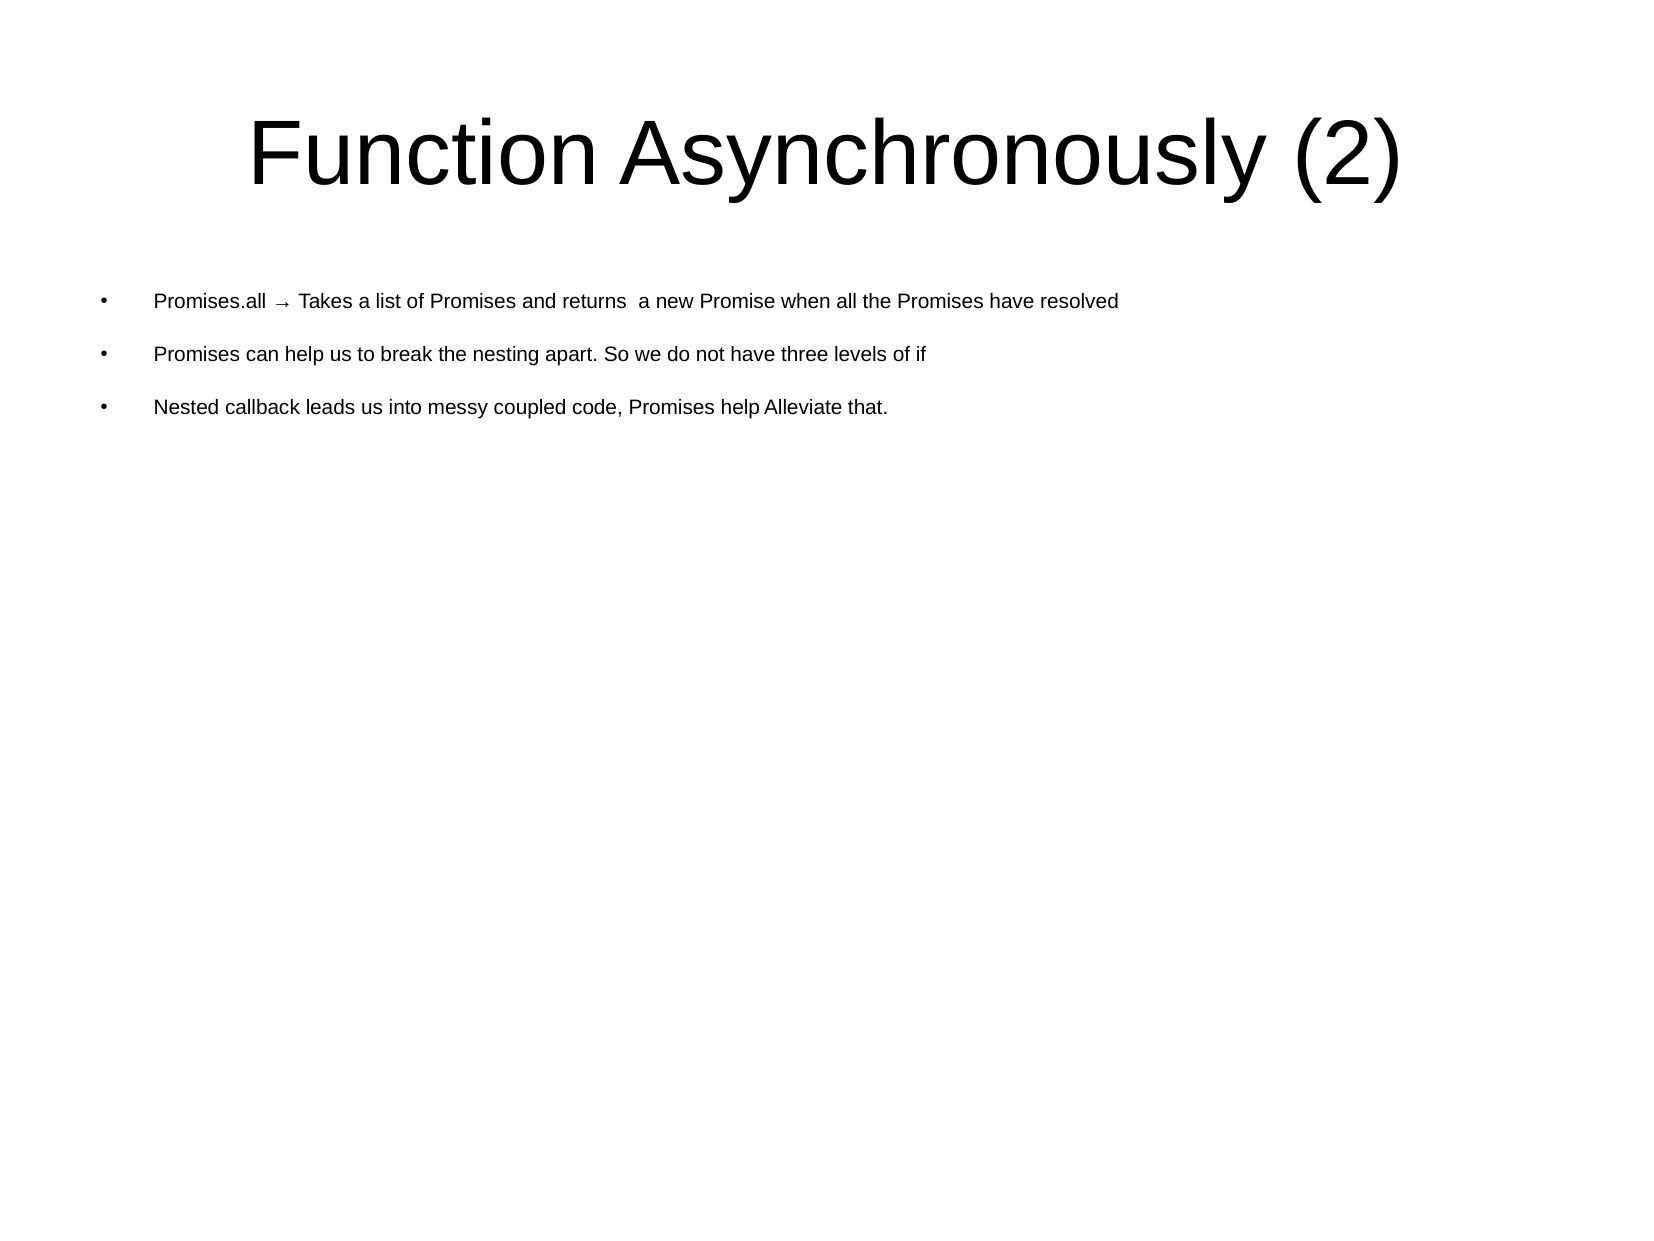

# Function Asynchronously (2)
Promises.all → Takes a list of Promises and returns a new Promise when all the Promises have resolved
Promises can help us to break the nesting apart. So we do not have three levels of if
Nested callback leads us into messy coupled code, Promises help Alleviate that.